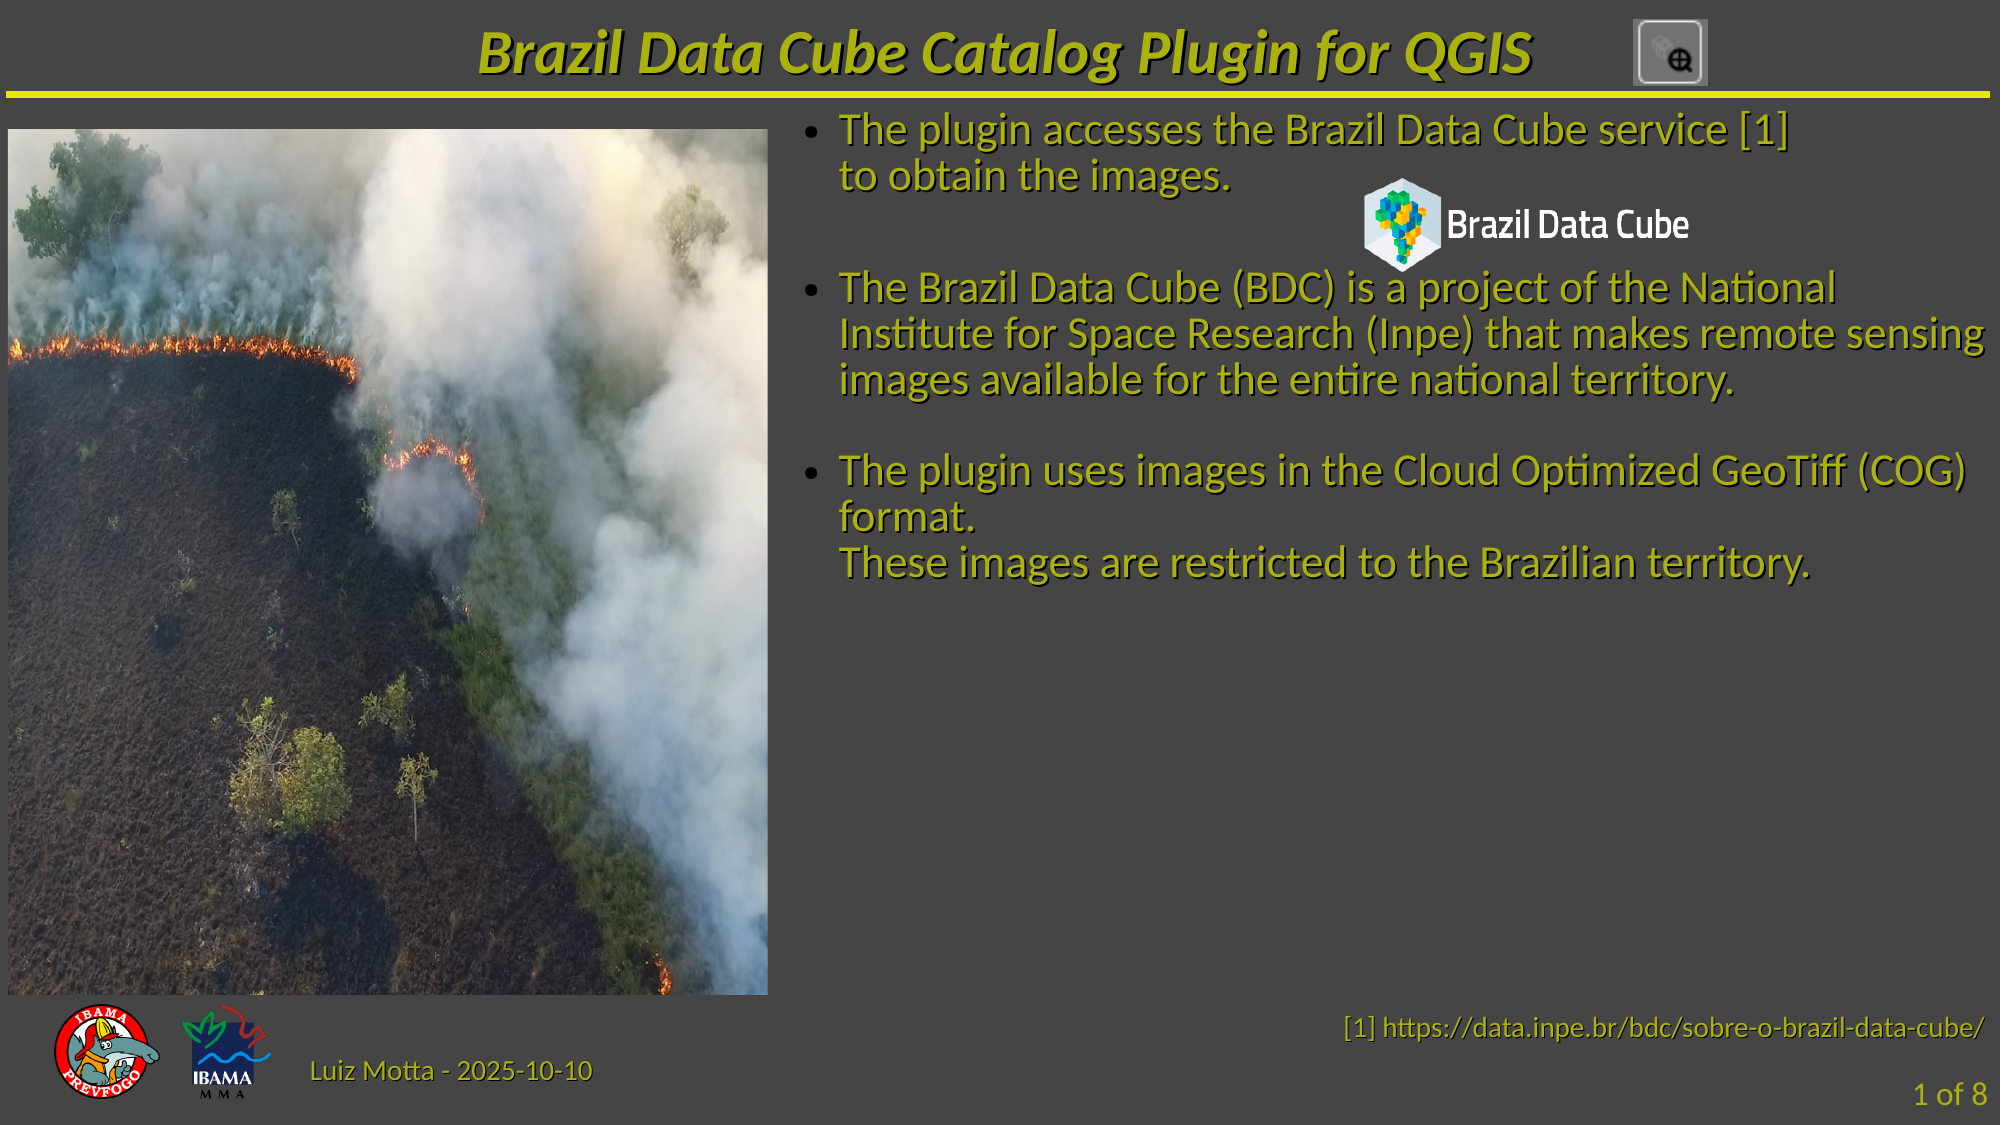

# Brazil Data Cube Catalog Plugin for QGIS
The plugin accesses the Brazil Data Cube service [1]
to obtain the images.
The Brazil Data Cube (BDC) is a project of the National Institute for Space Research (Inpe) that makes remote sensing images available for the entire national territory.
The plugin uses images in the Cloud Optimized GeoTiff (COG) format.
These images are restricted to the Brazilian territory.
[1] https://data.inpe.br/bdc/sobre-o-brazil-data-cube/
Luiz Motta - 2025-10-10
1 of 8